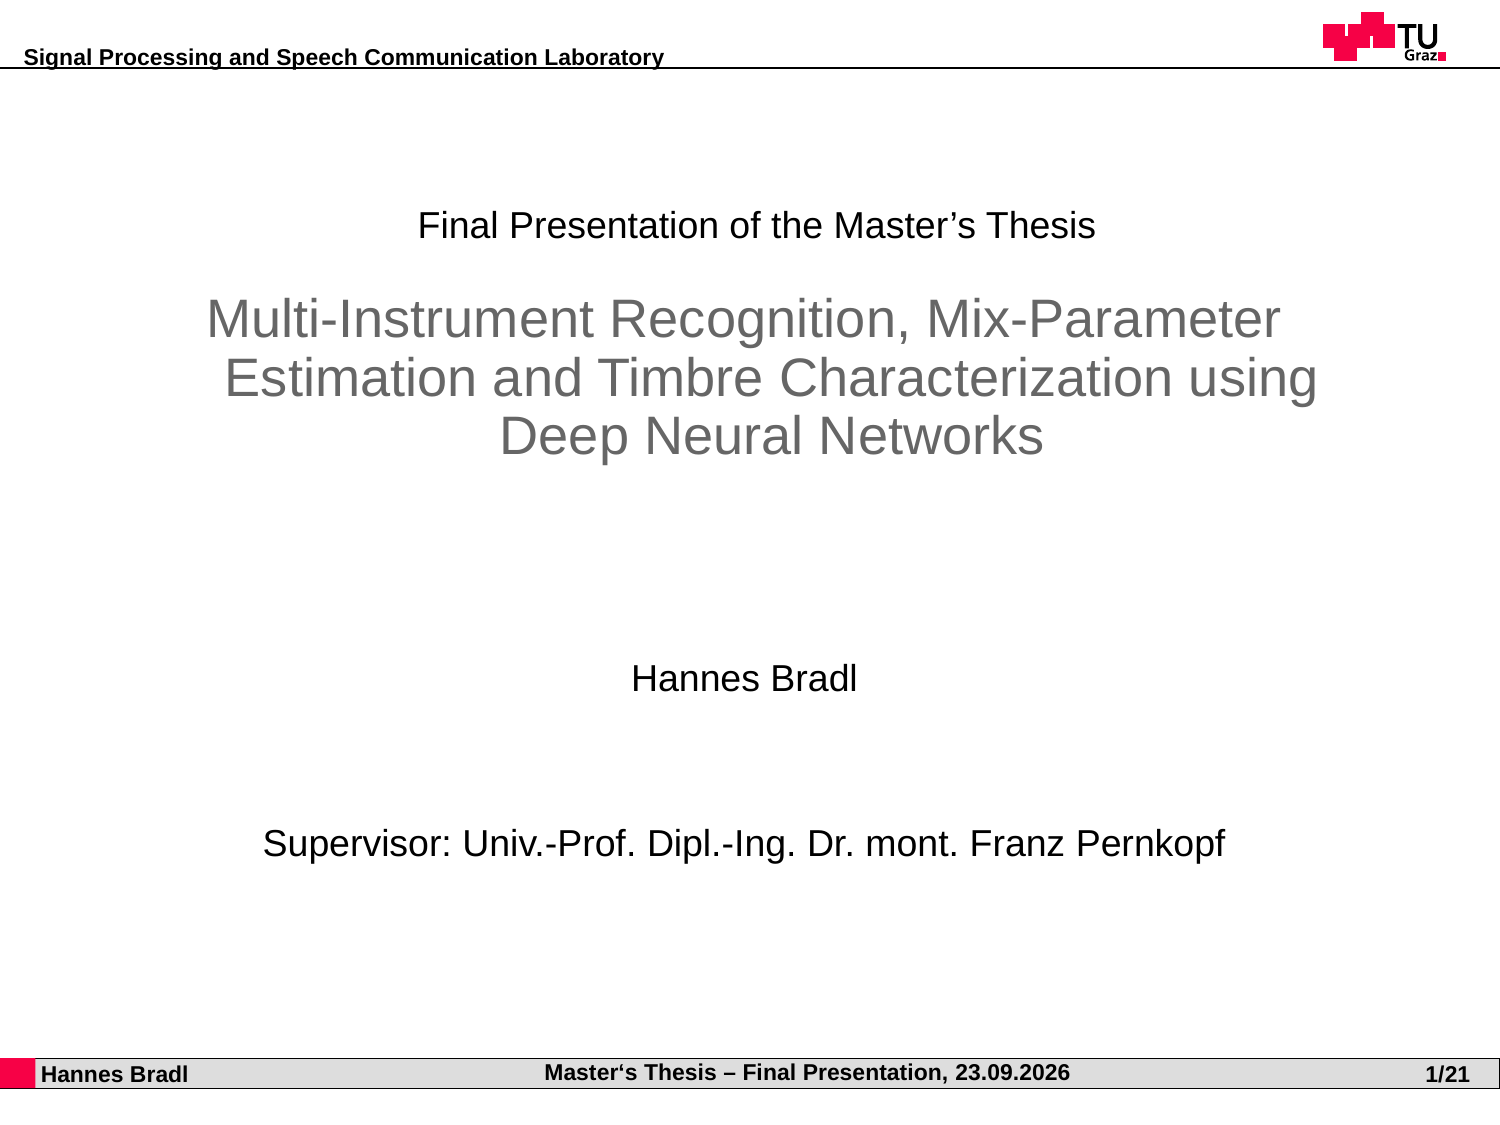

Final Presentation of the Master’s Thesis
# Multi-Instrument Recognition, Mix-Parameter Estimation and Timbre Characterization using Deep Neural Networks
Hannes Bradl
Supervisor: Univ.-Prof. Dipl.-Ing. Dr. mont. Franz Pernkopf